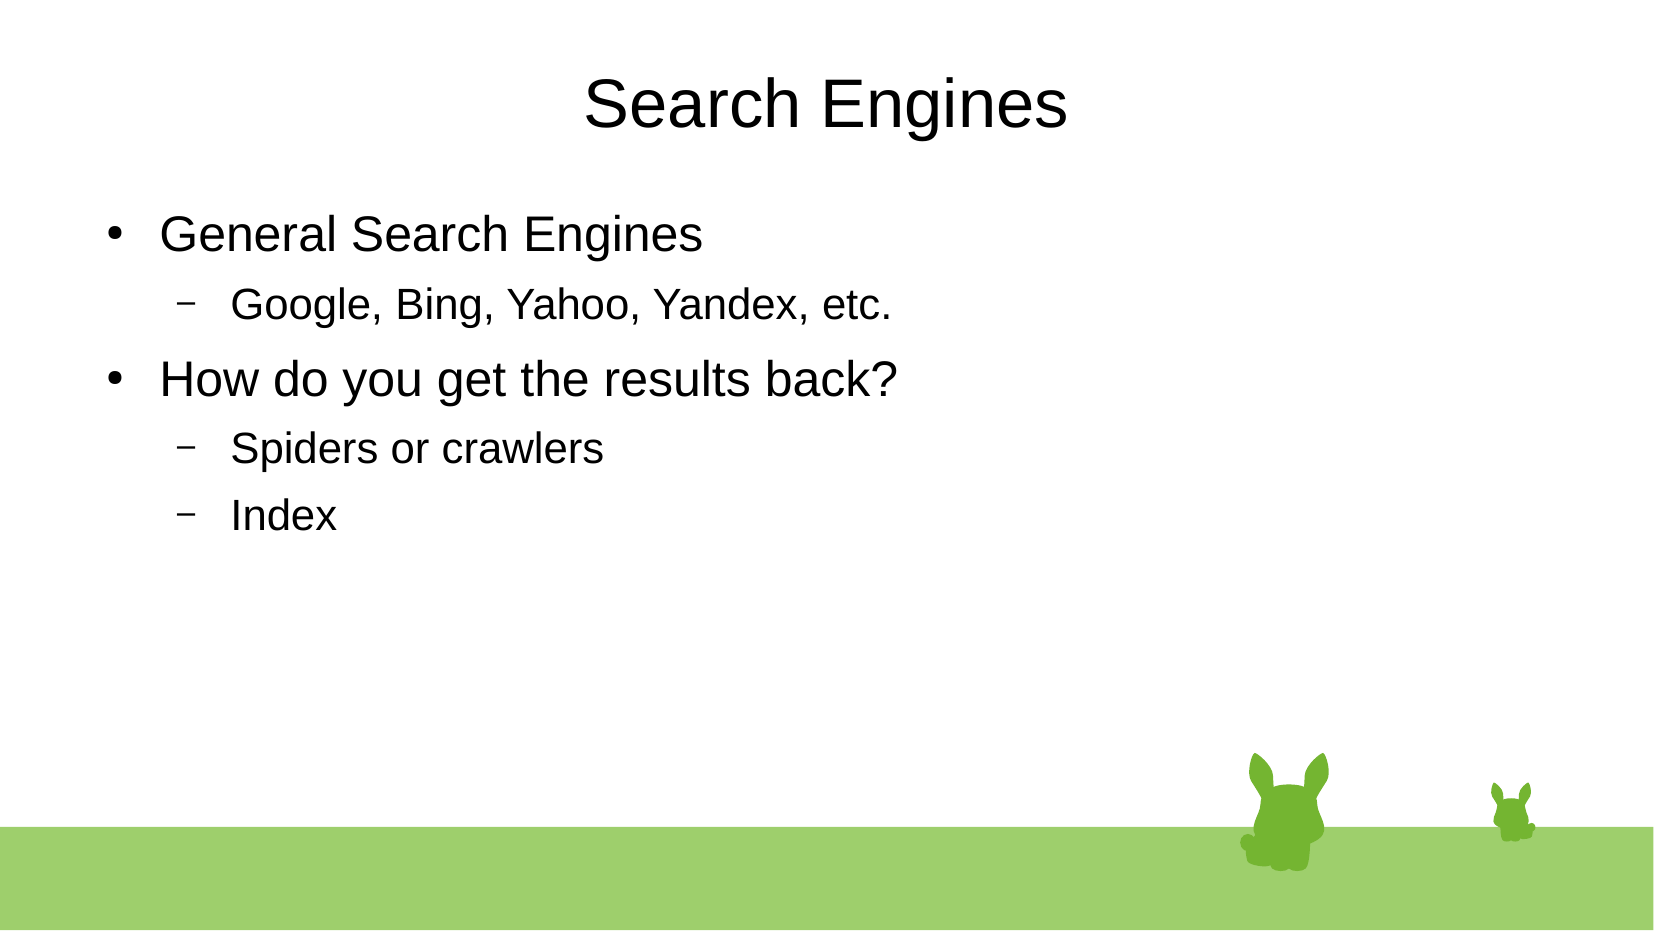

# Search Engines
General Search Engines
Google, Bing, Yahoo, Yandex, etc.
How do you get the results back?
Spiders or crawlers
Index